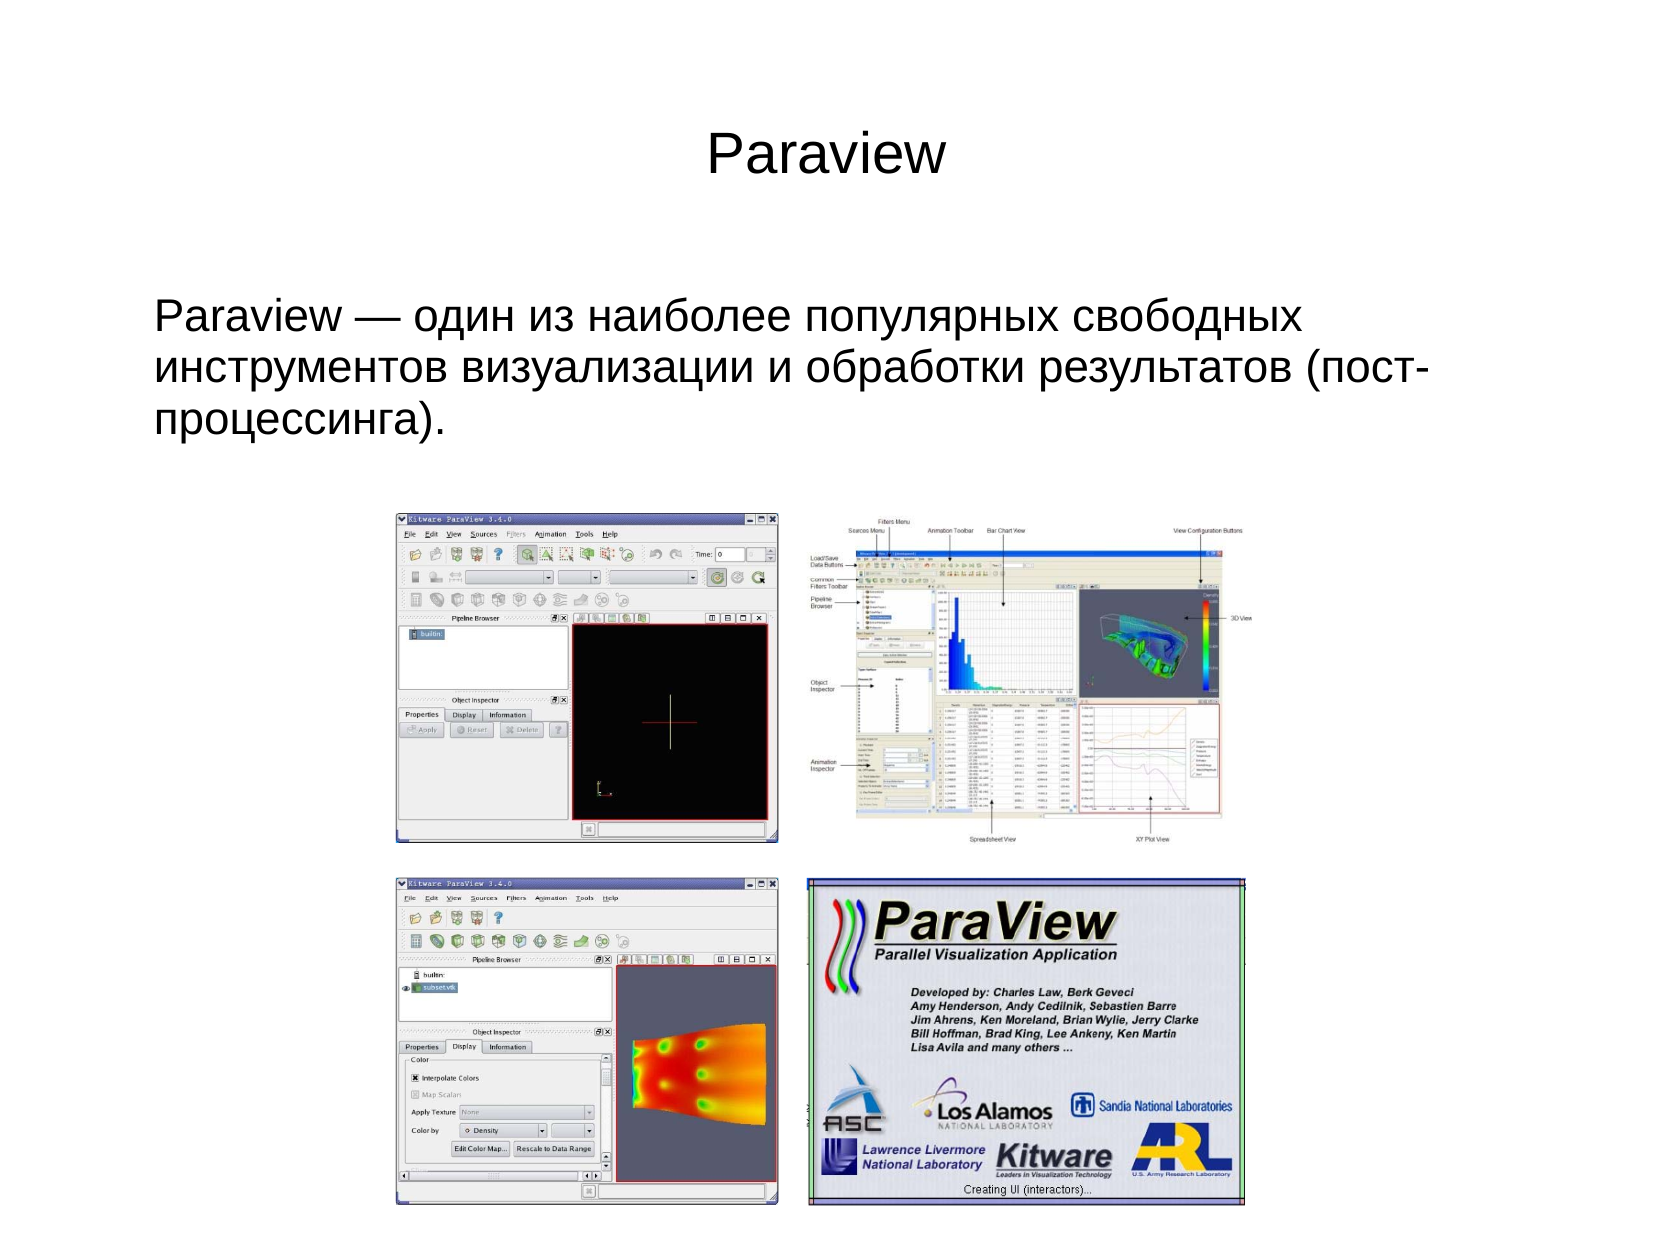

Paraview
# Paraview — один из наиболее популярных свободных инструментов визуализации и обработки результатов (пост-процессинга).